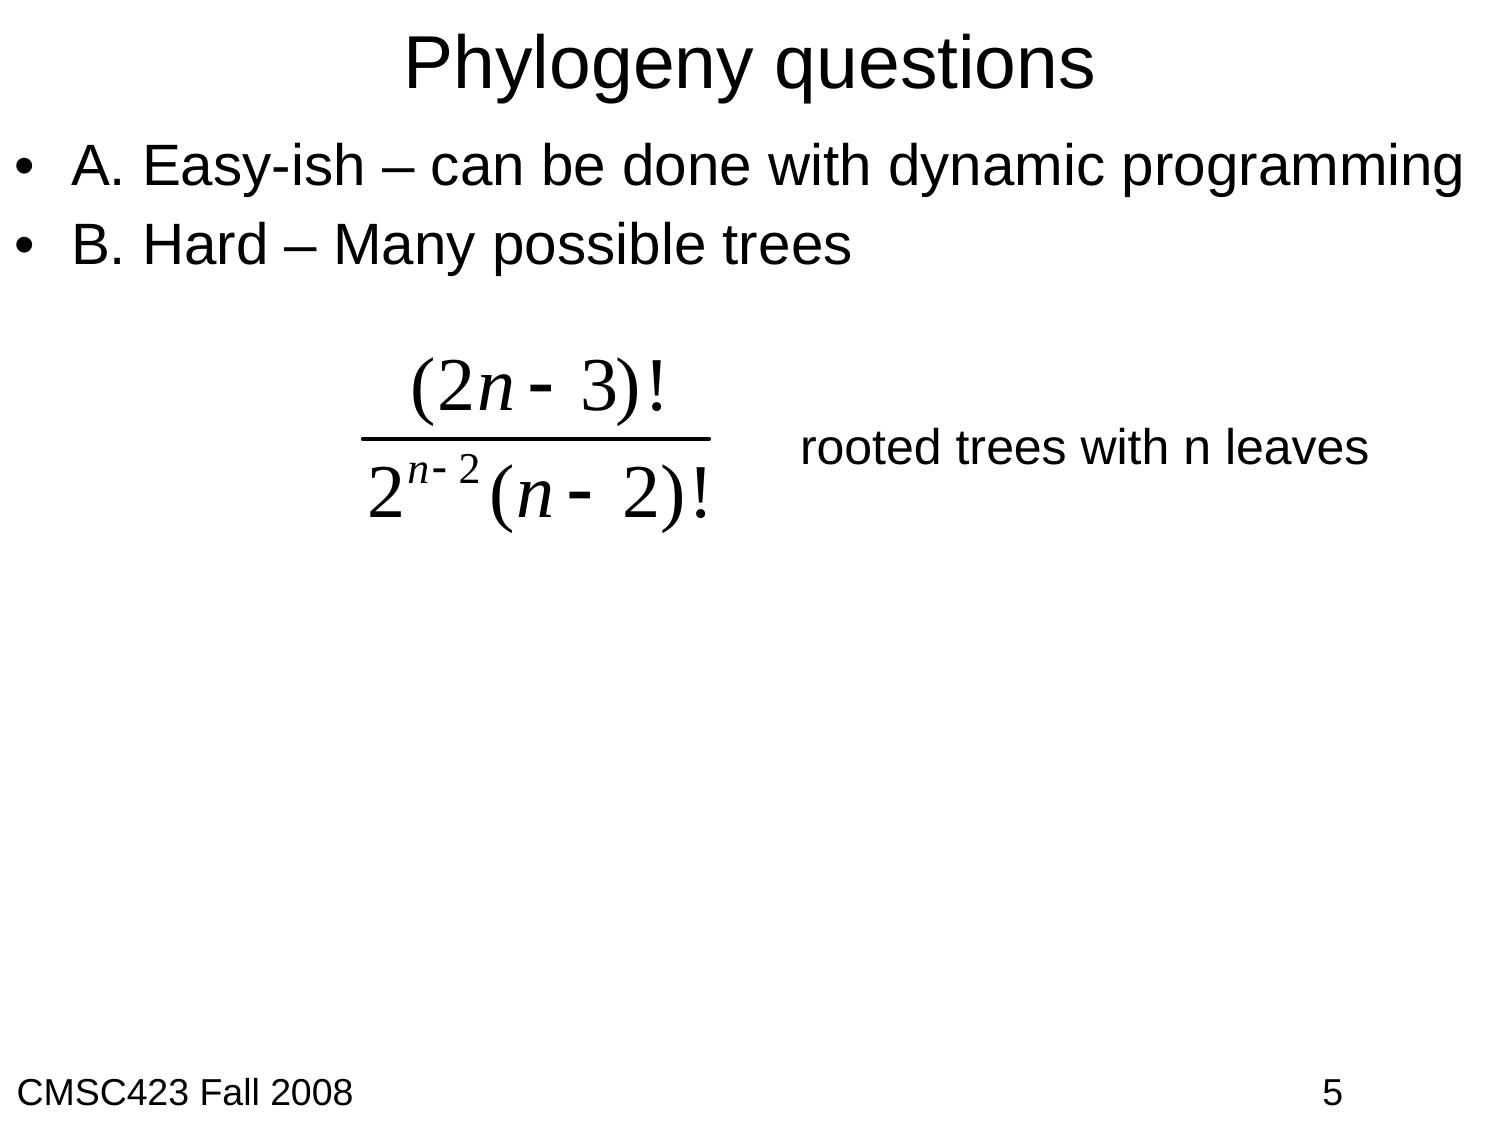

# Phylogeny questions
A. Easy-ish – can be done with dynamic programming
B. Hard – Many possible trees
rooted trees with n leaves
CMSC423 Fall 2008
5